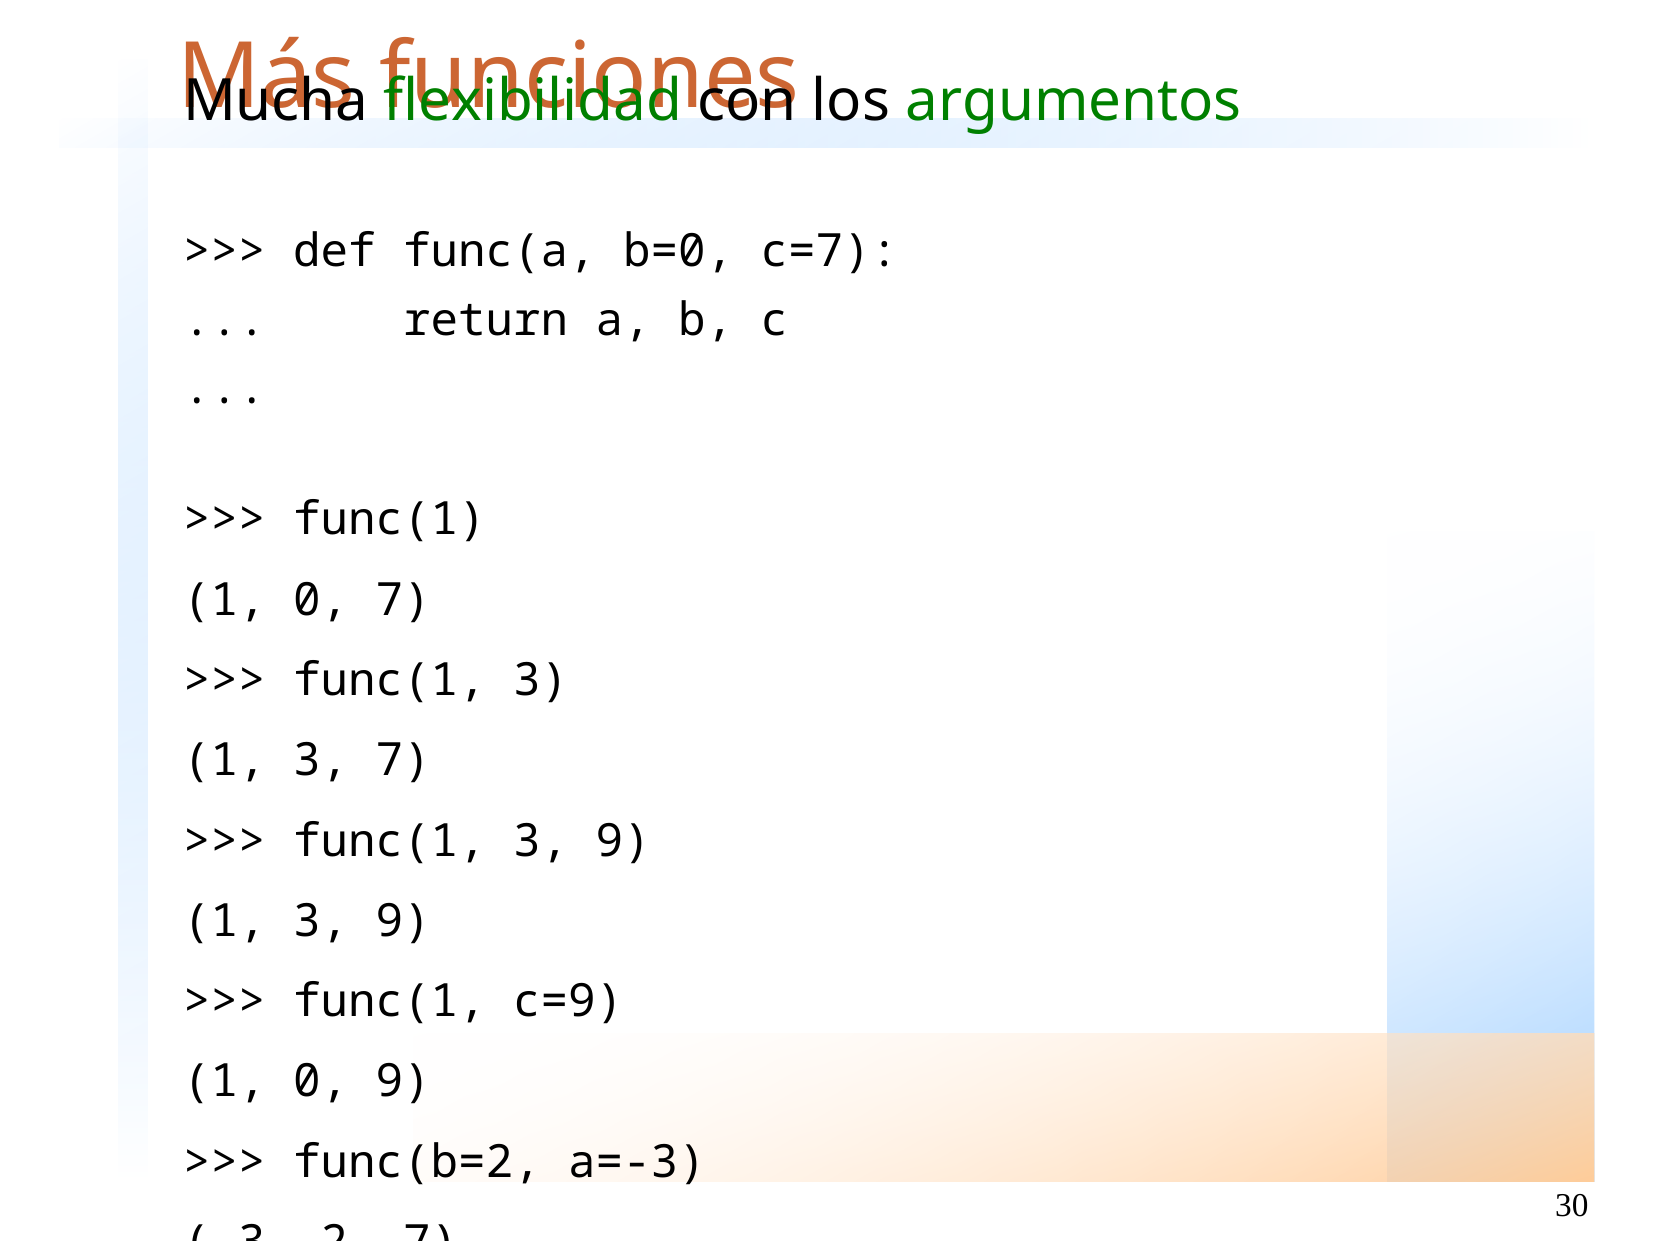

# Más funciones
Mucha flexibilidad con los argumentos
>>> def func(a, b=0, c=7):
... return a, b, c
...
>>> func(1)
(1, 0, 7)
>>> func(1, 3)
(1, 3, 7)
>>> func(1, 3, 9)
(1, 3, 9)
>>> func(1, c=9)
(1, 0, 9)
>>> func(b=2, a=-3)
(-3, 2, 7)